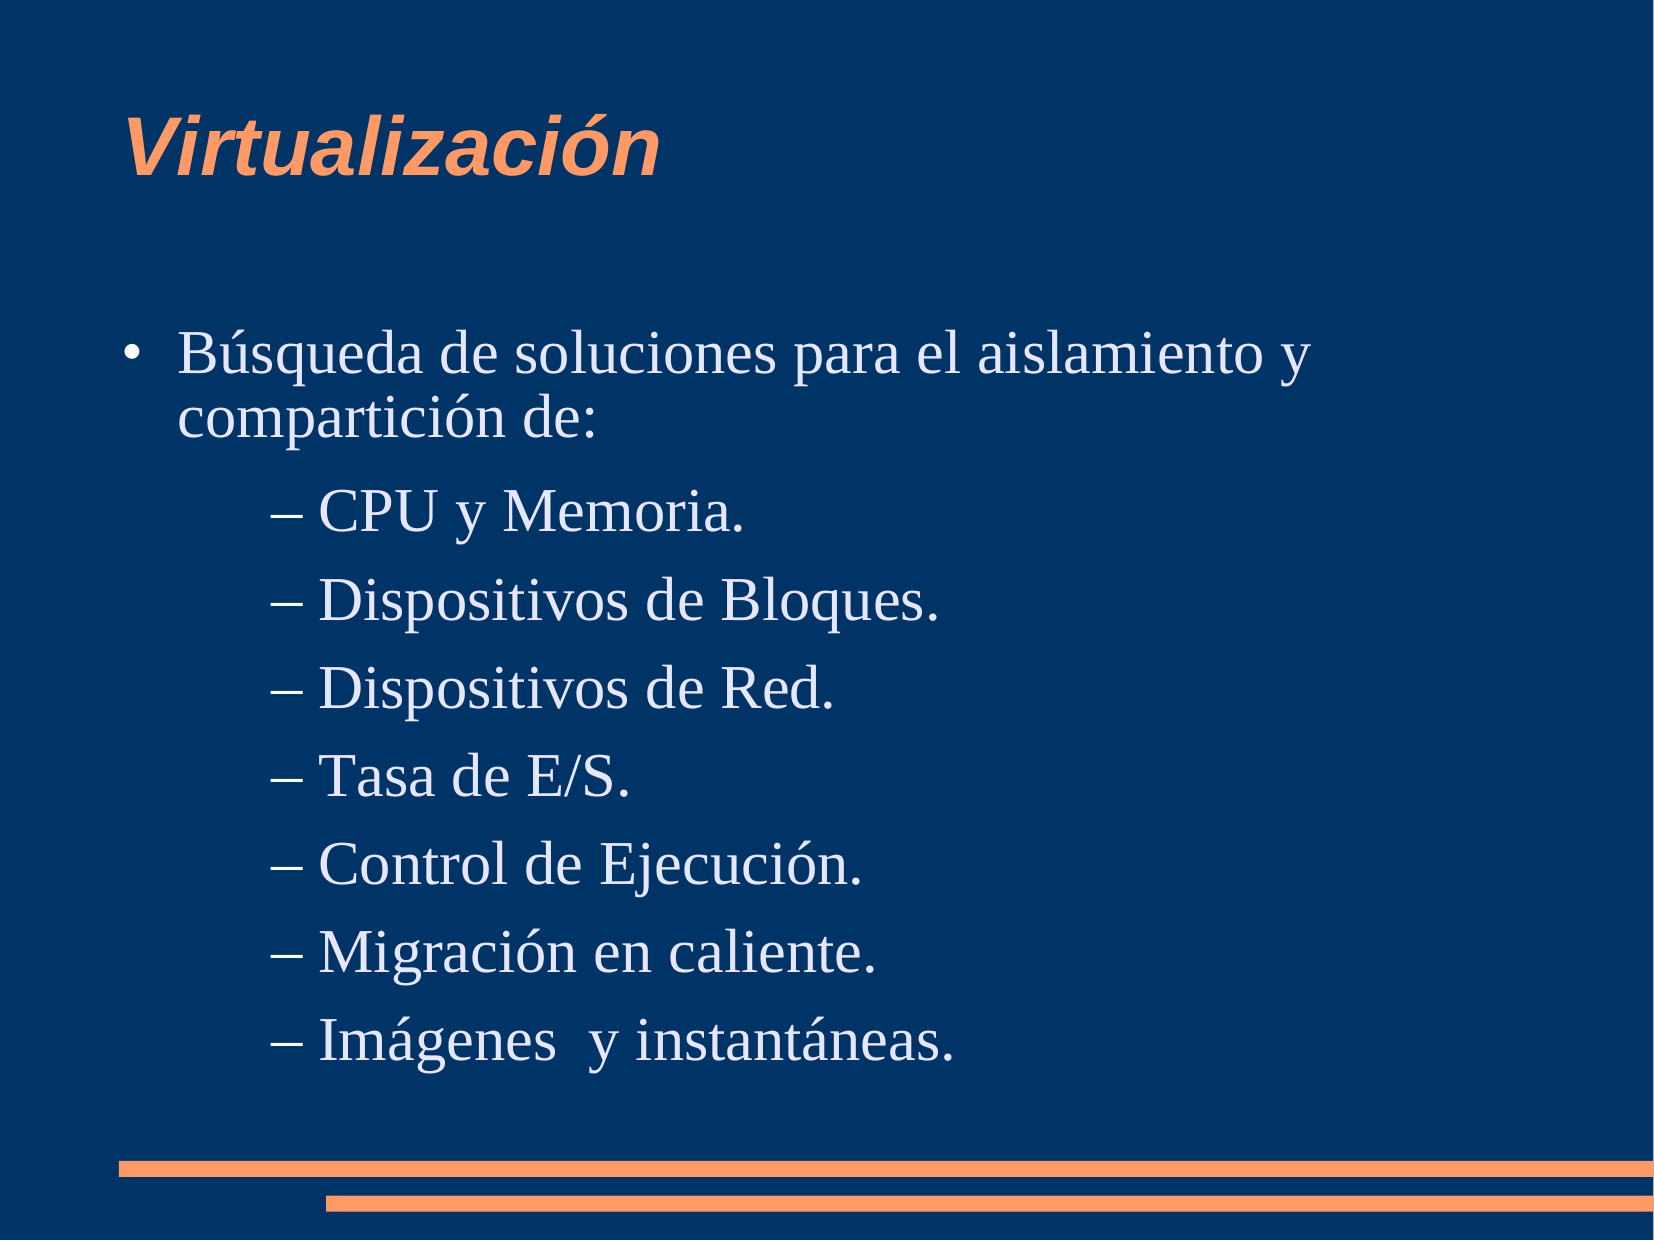

# Virtualización
Búsqueda de soluciones para el aislamiento y compartición de:
CPU y Memoria.
Dispositivos de Bloques.
Dispositivos de Red.
Tasa de E/S.
Control de Ejecución.
Migración en caliente.
Imágenes y instantáneas.